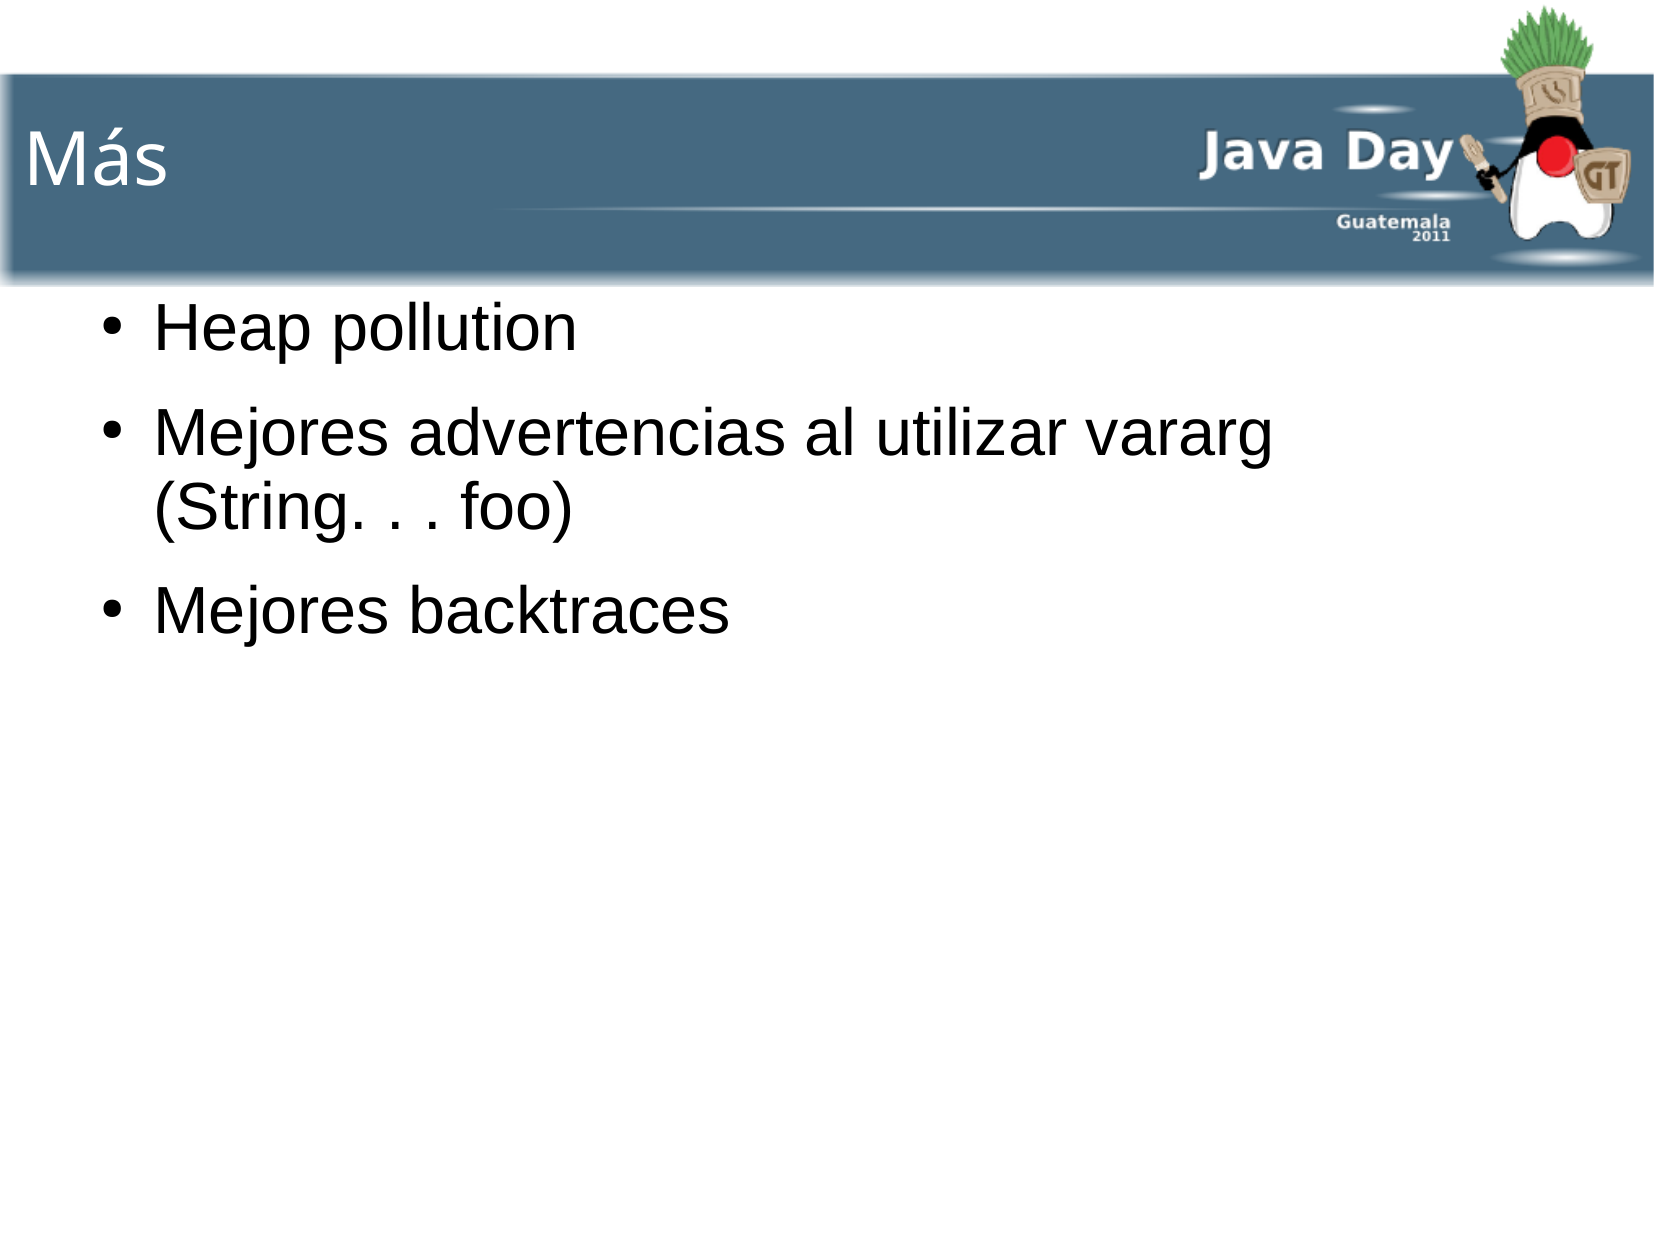

# Más
Heap pollution
Mejores advertencias al utilizar vararg (String. . . foo)
Mejores backtraces